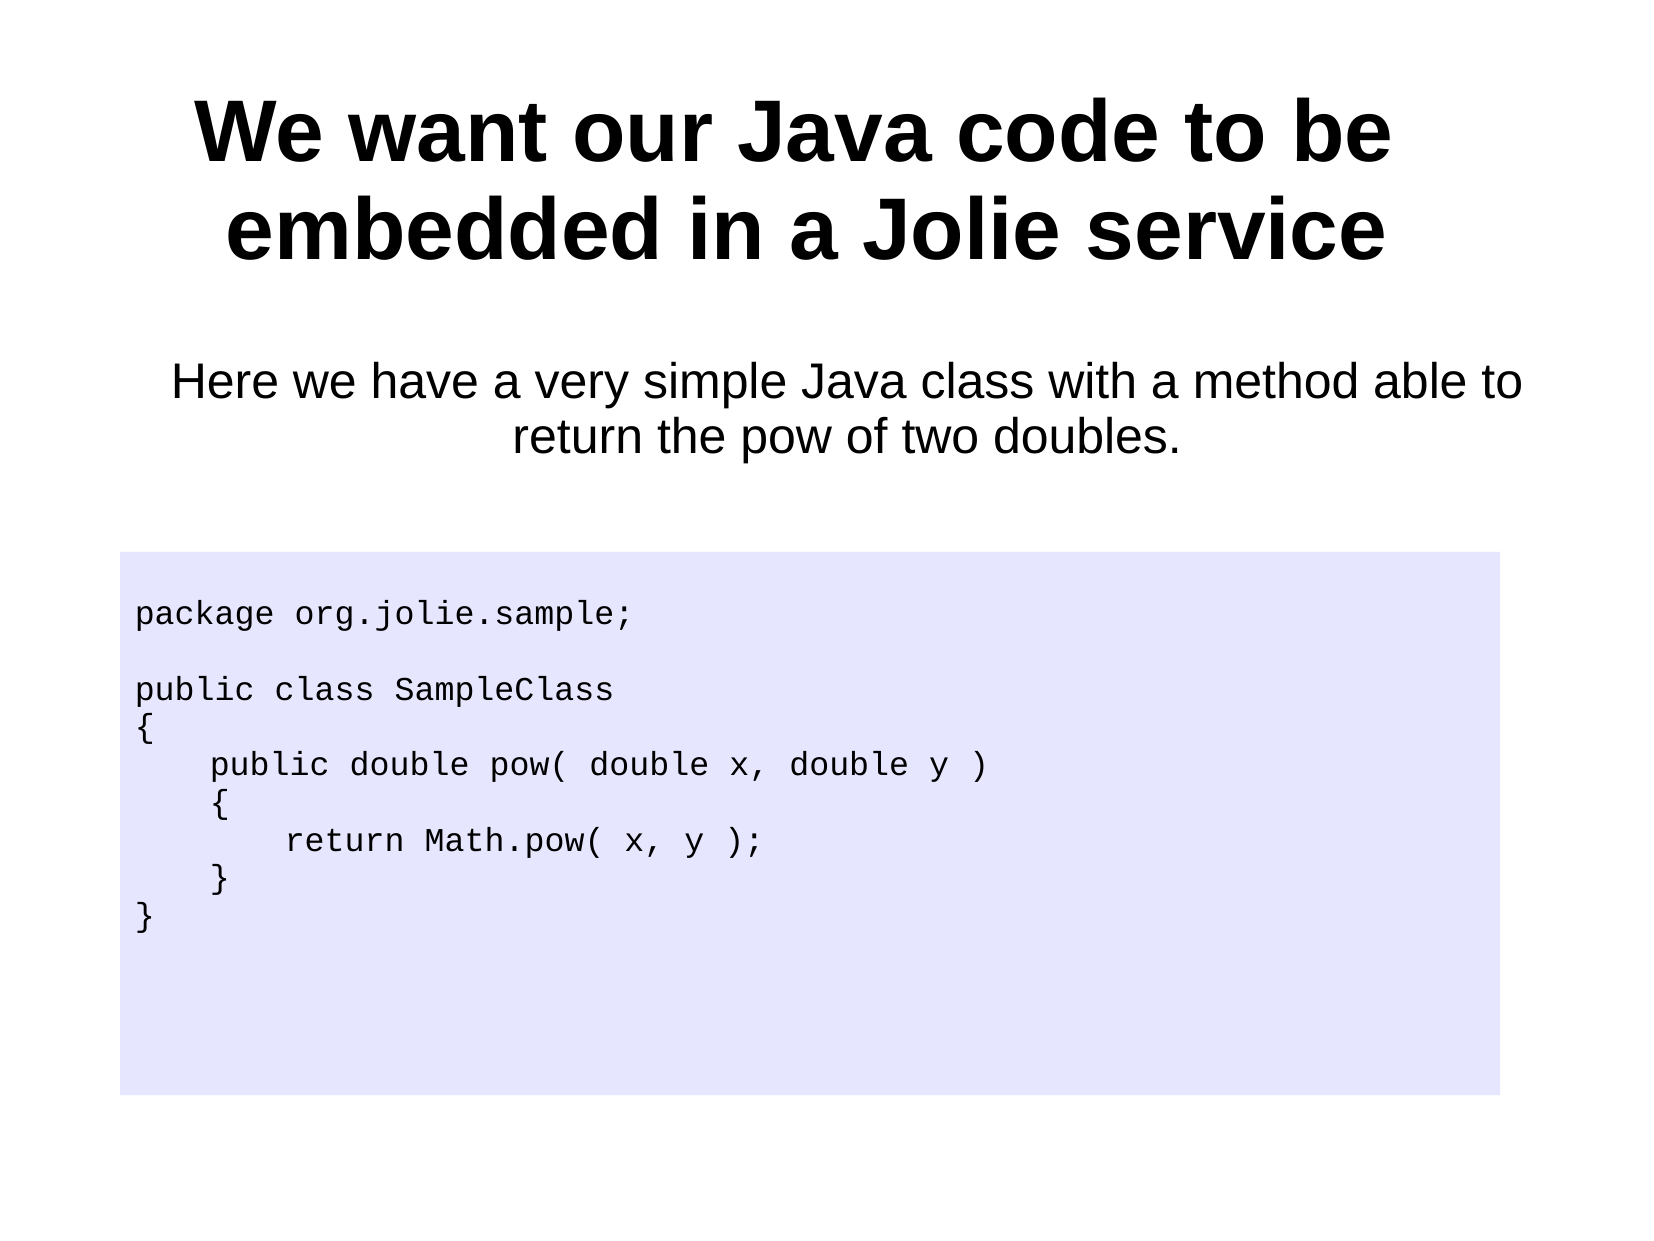

We want our Java code to be
embedded in a Jolie service
Here we have a very simple Java class with a method able to return the pow of two doubles.
package org.jolie.sample;
public class SampleClass
{
	public double pow( double x, double y )
	{
		return Math.pow( x, y );
	}
}